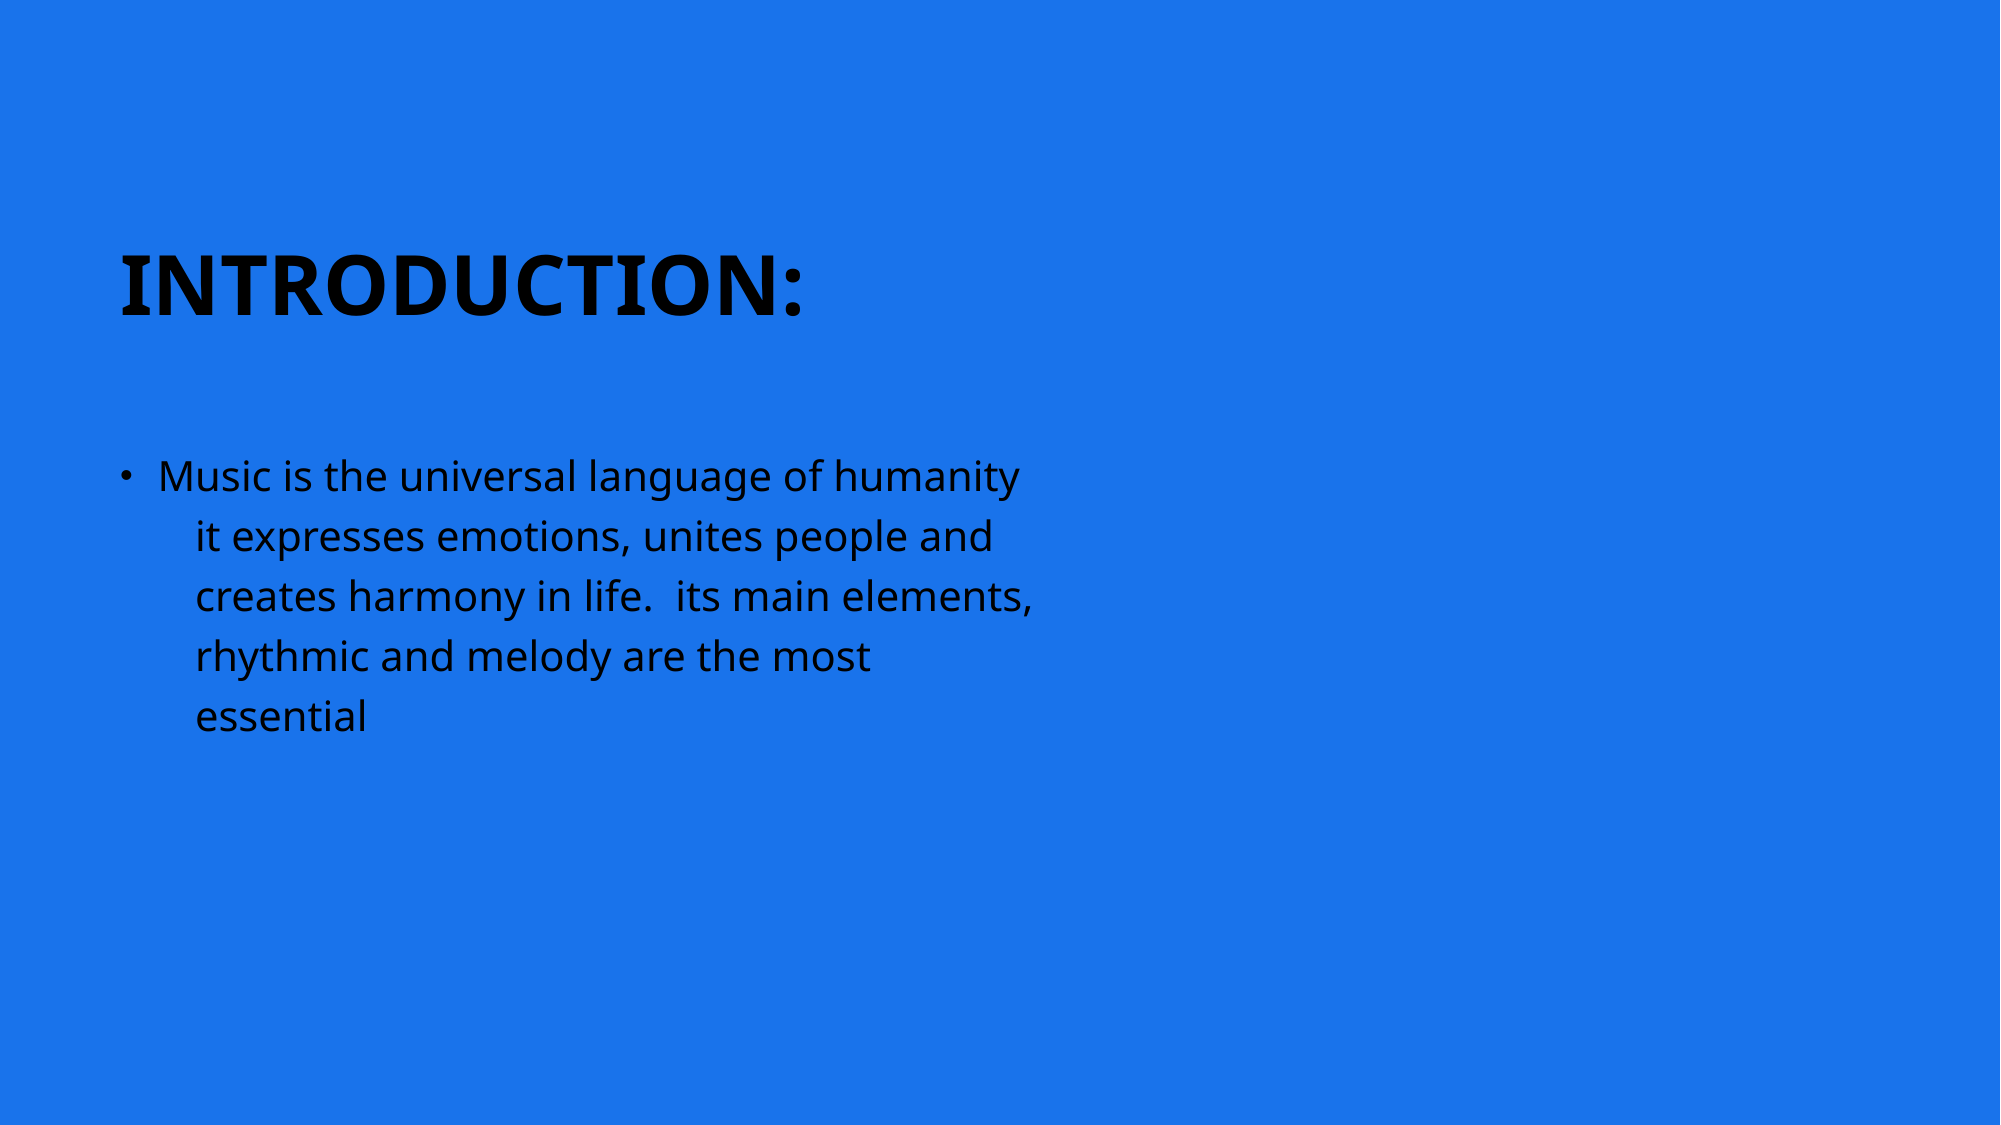

# INTRODUCTION:
Music is the universal language of humanity it expresses emotions, unites people and creates harmony in life. its main elements, rhythmic and melody are the most essential